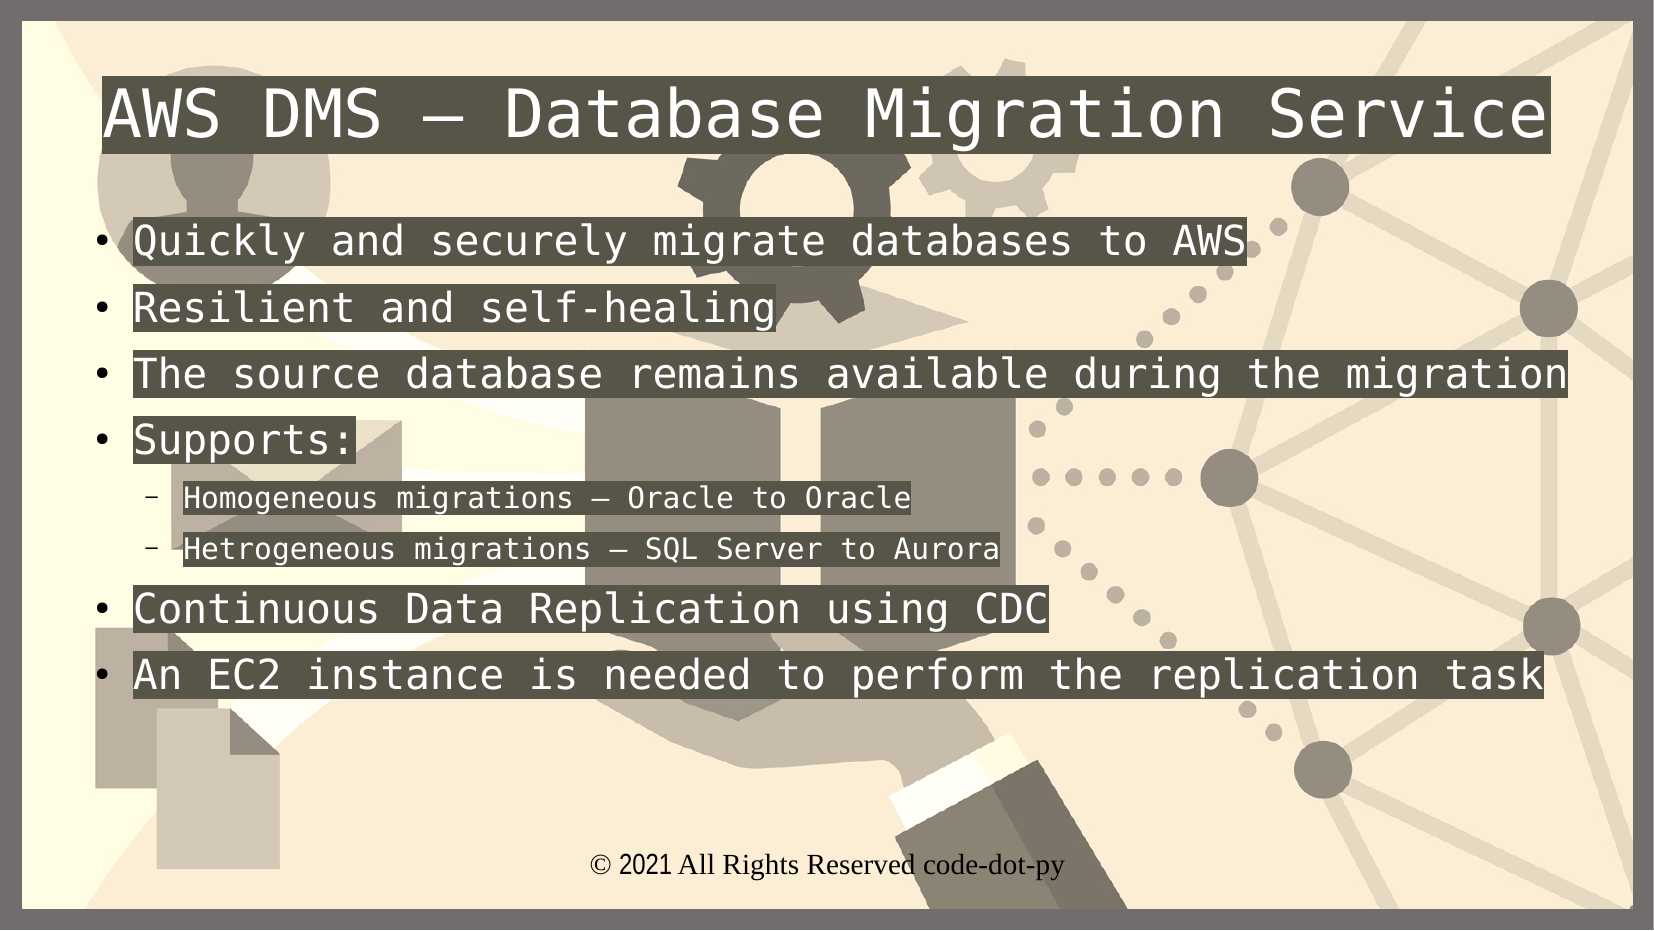

# AWS DMS – Database Migration Service
Quickly and securely migrate databases to AWS
Resilient and self-healing
The source database remains available during the migration
Supports:
Homogeneous migrations – Oracle to Oracle
Hetrogeneous migrations – SQL Server to Aurora
Continuous Data Replication using CDC
An EC2 instance is needed to perform the replication task